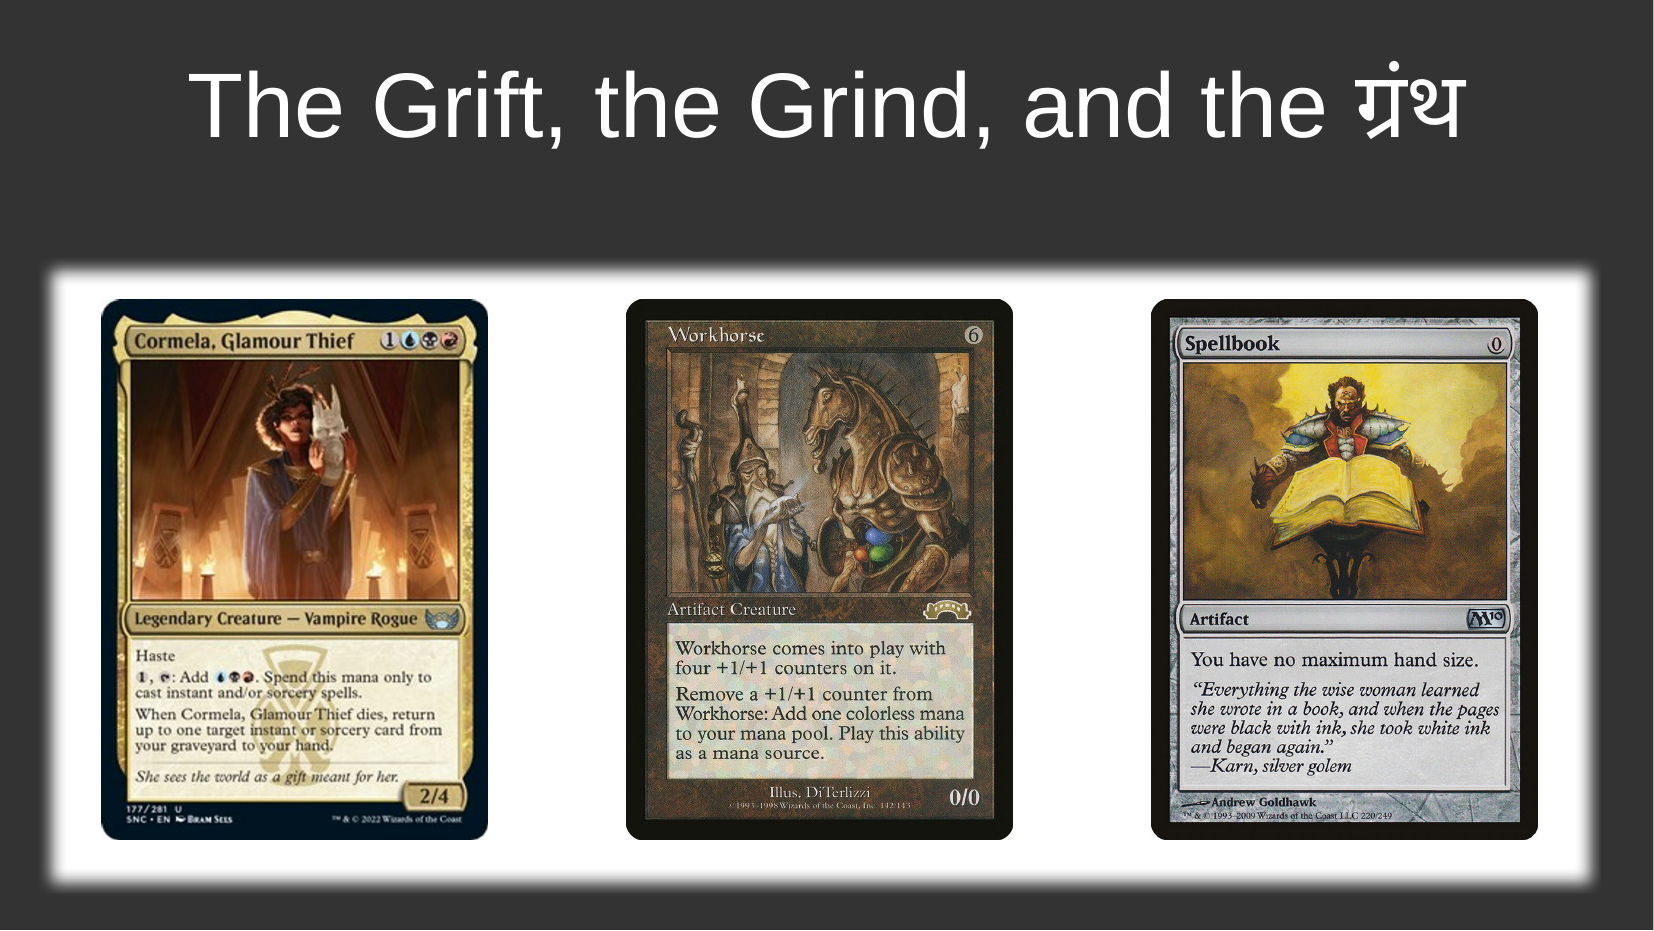

# The Grift, the Grind, and the ग्रंथ